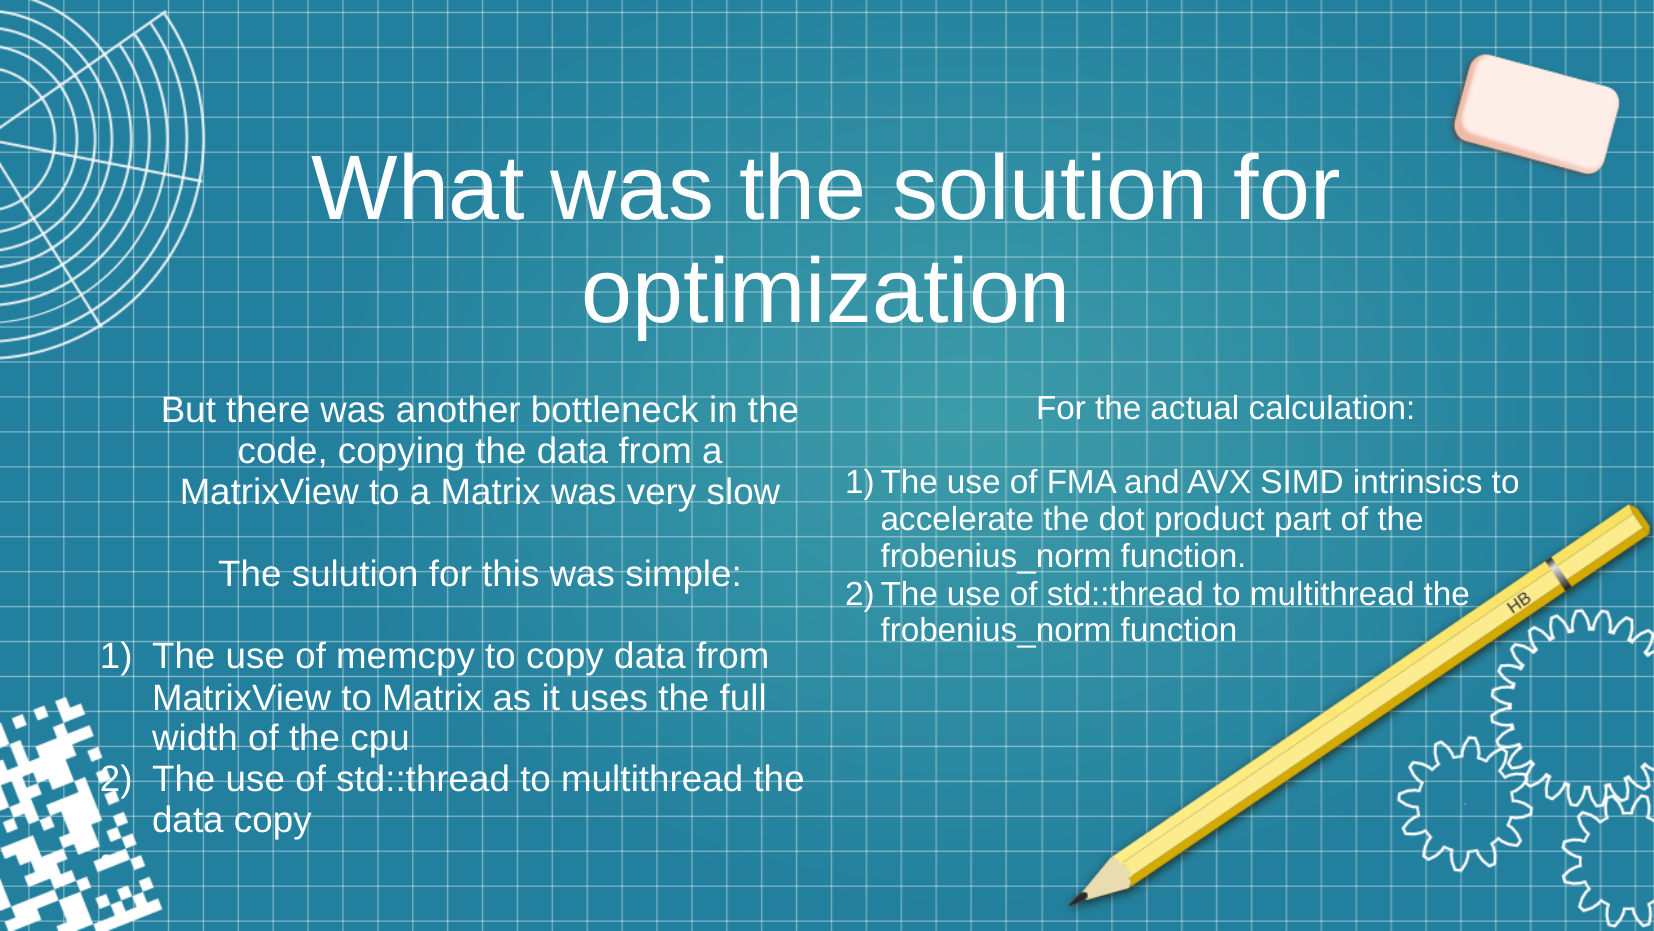

# What was the solution for optimization
But there was another bottleneck in the code, copying the data from a MatrixView to a Matrix was very slow
The sulution for this was simple:
The use of memcpy to copy data from MatrixView to Matrix as it uses the full width of the cpu
The use of std::thread to multithread the data copy
For the actual calculation:
The use of FMA and AVX SIMD intrinsics to accelerate the dot product part of the frobenius_norm function.
The use of std::thread to multithread the frobenius_norm function